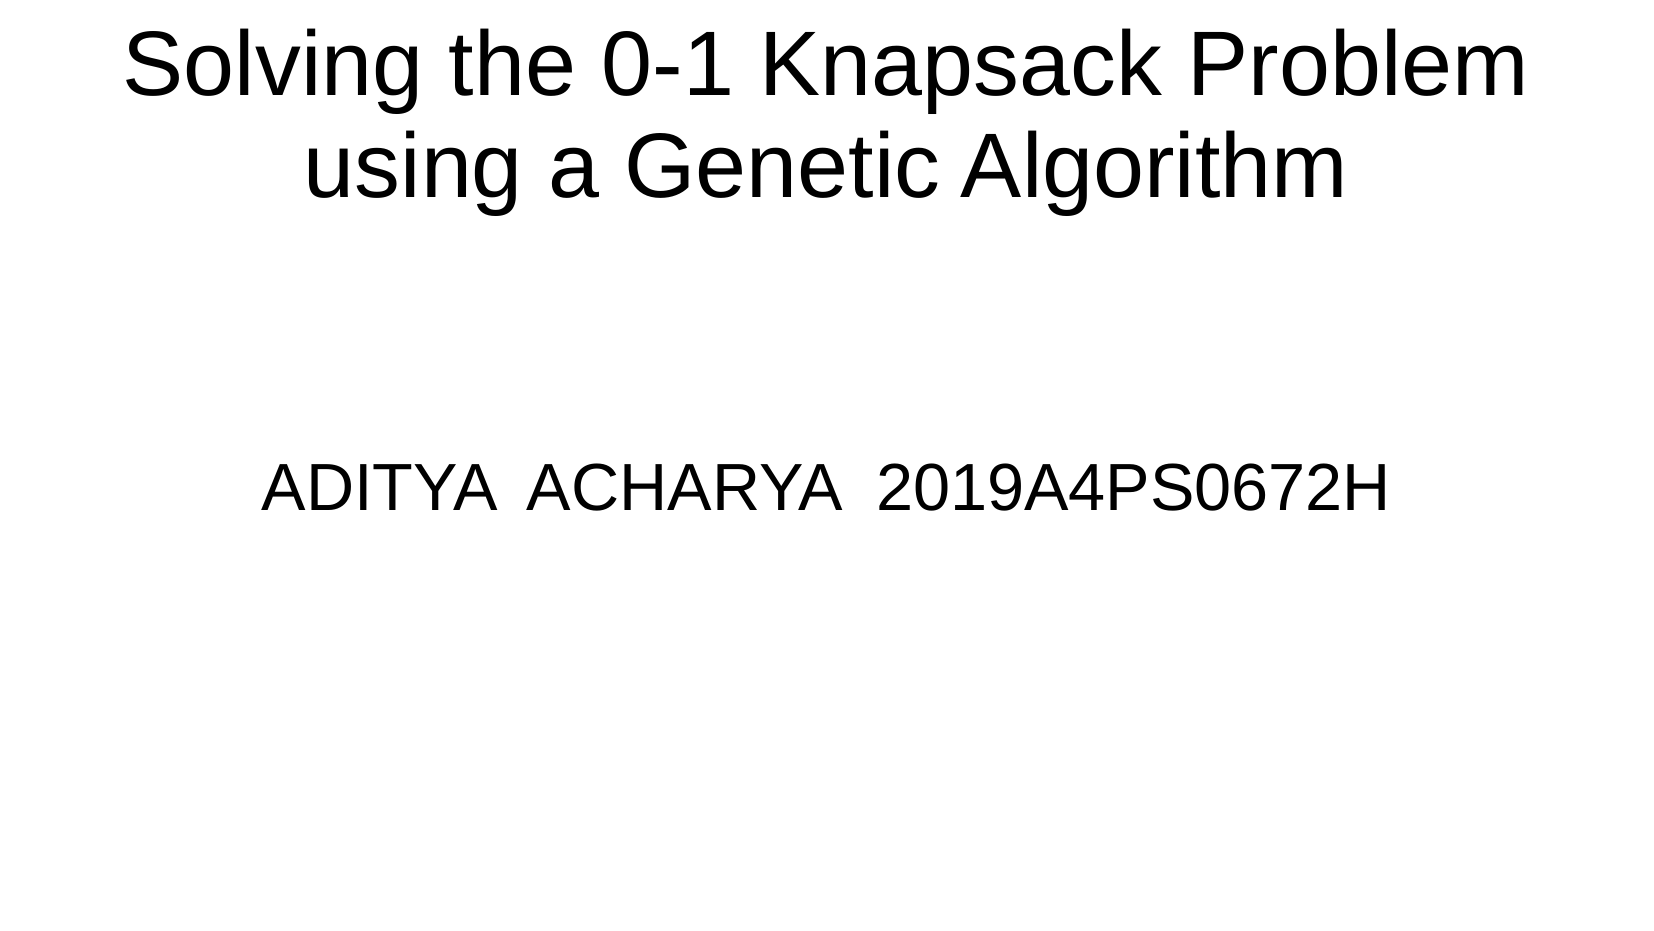

# Solving the 0-1 Knapsack Problem using a Genetic Algorithm
ADITYA ACHARYA 2019A4PS0672H